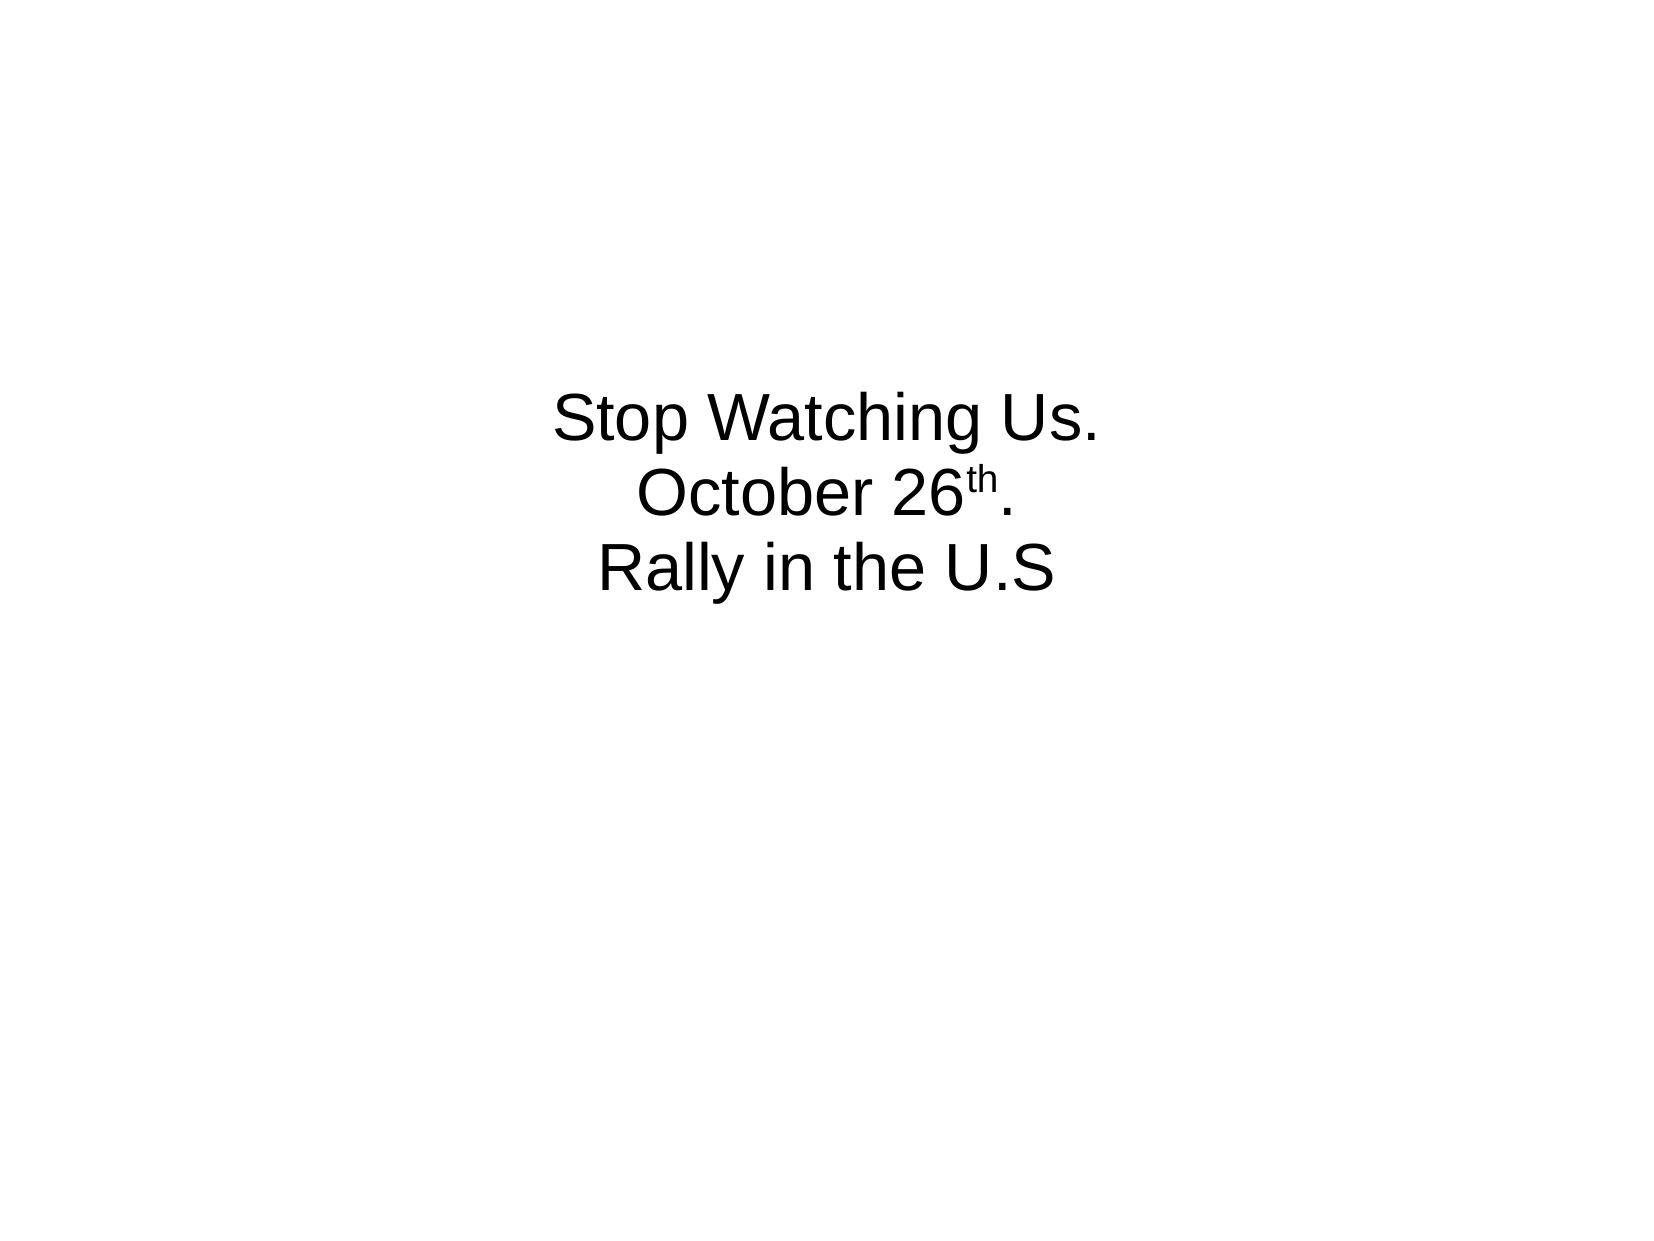

# Stop Watching Us. October 26th.
Rally in the U.S